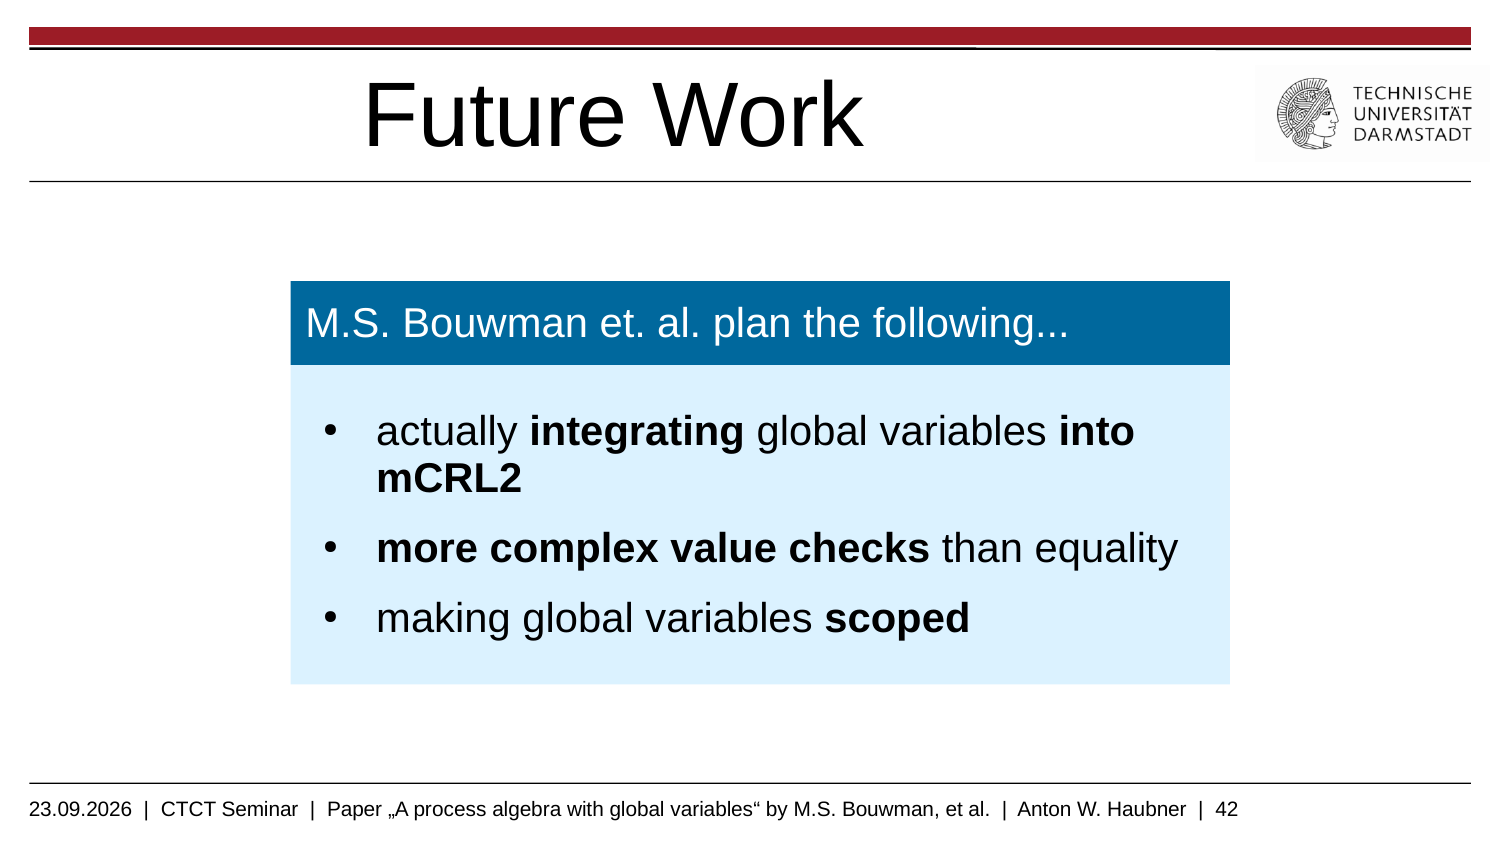

# Future Work
M.S. Bouwman et. al. plan the following...
actually integrating global variables into mCRL2
more complex value checks than equality
making global variables scoped